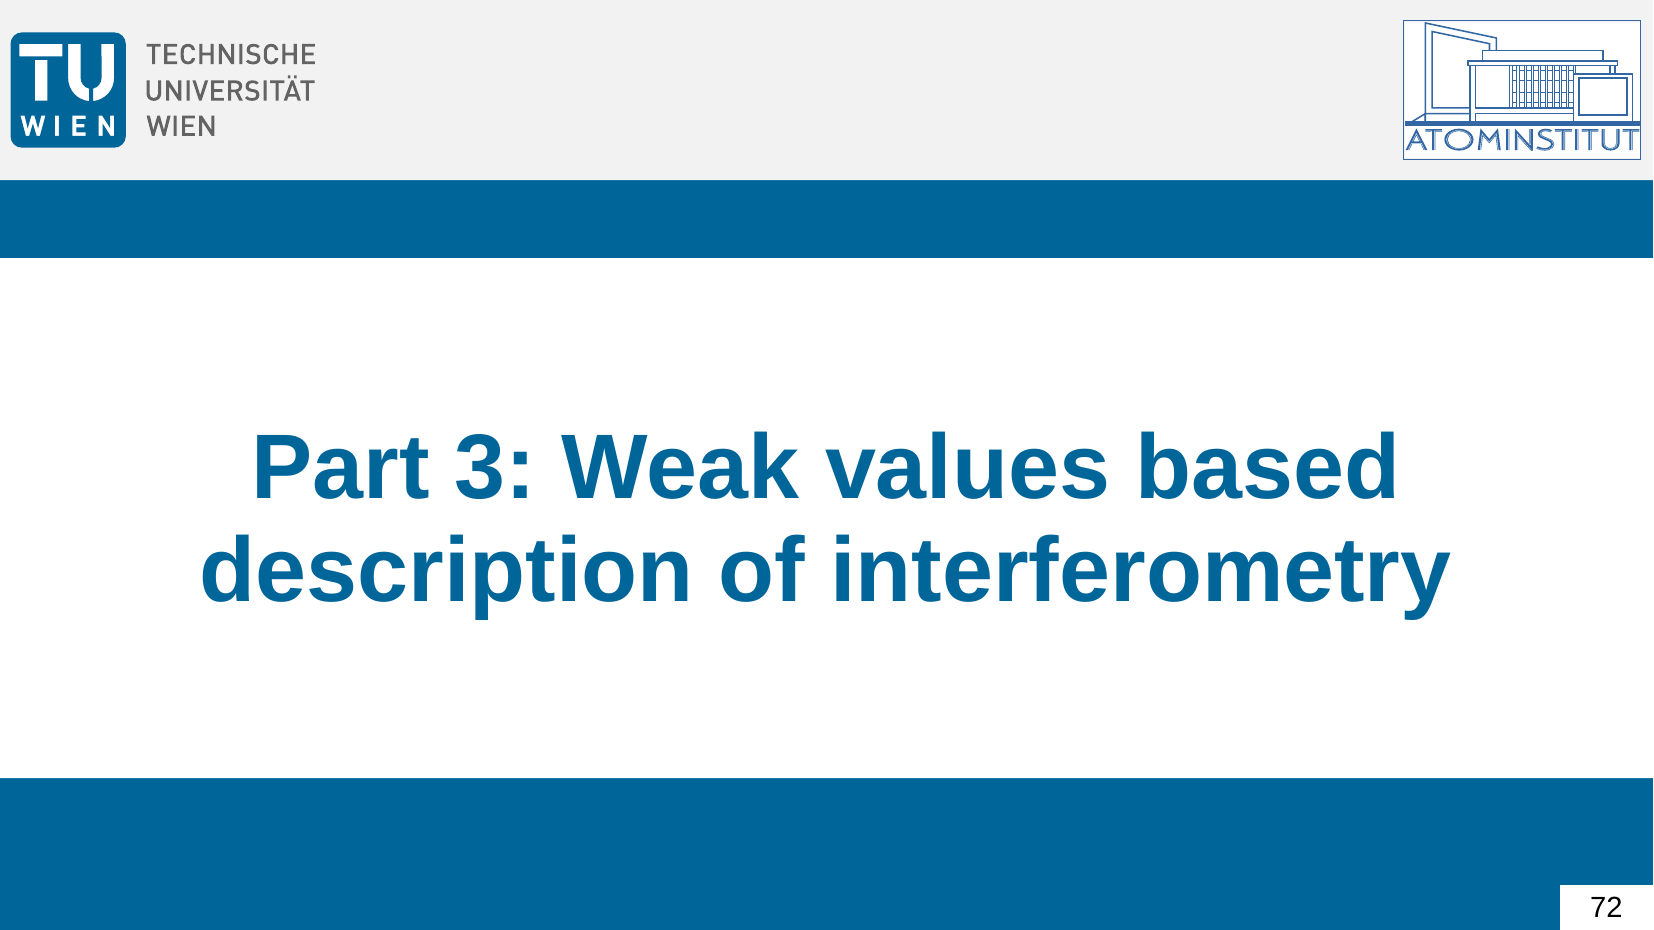

# Part 3: Weak values based description of interferometry